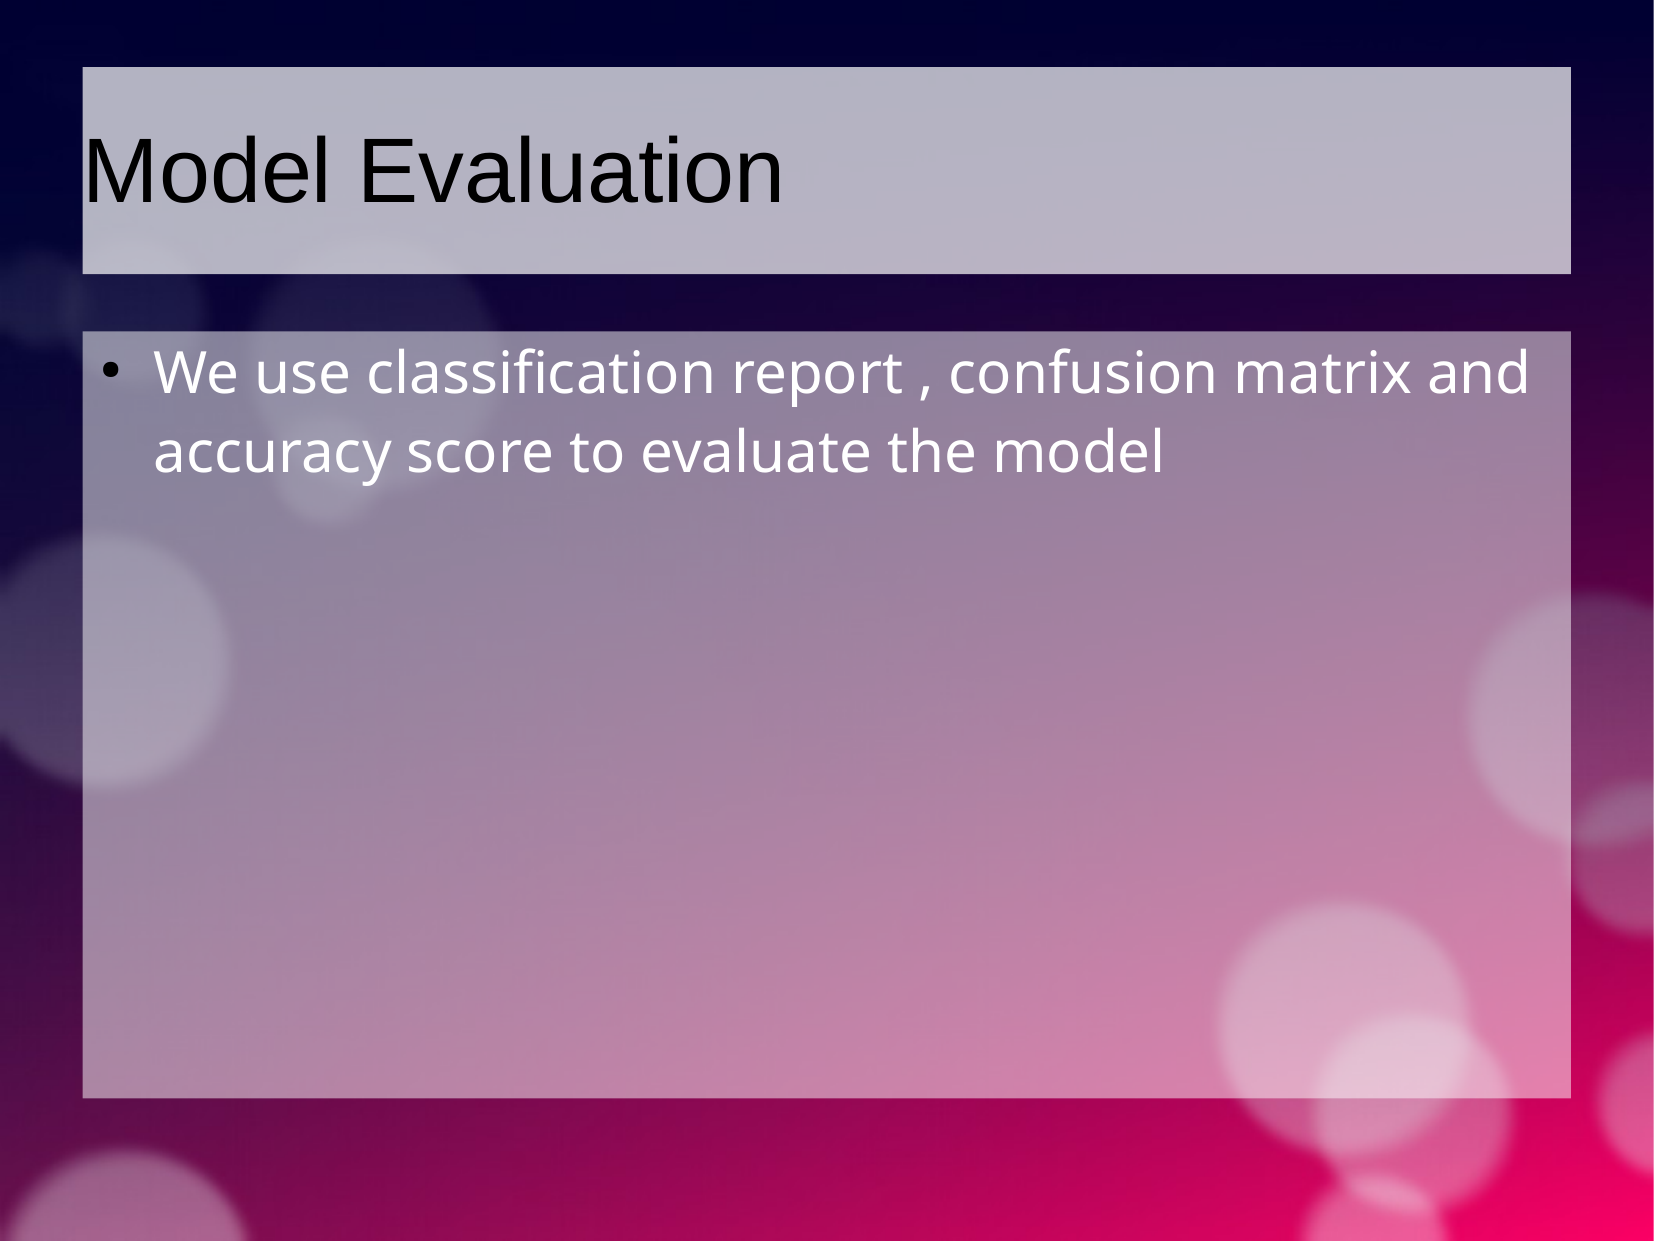

# Model Evaluation
We use classification report , confusion matrix and accuracy score to evaluate the model